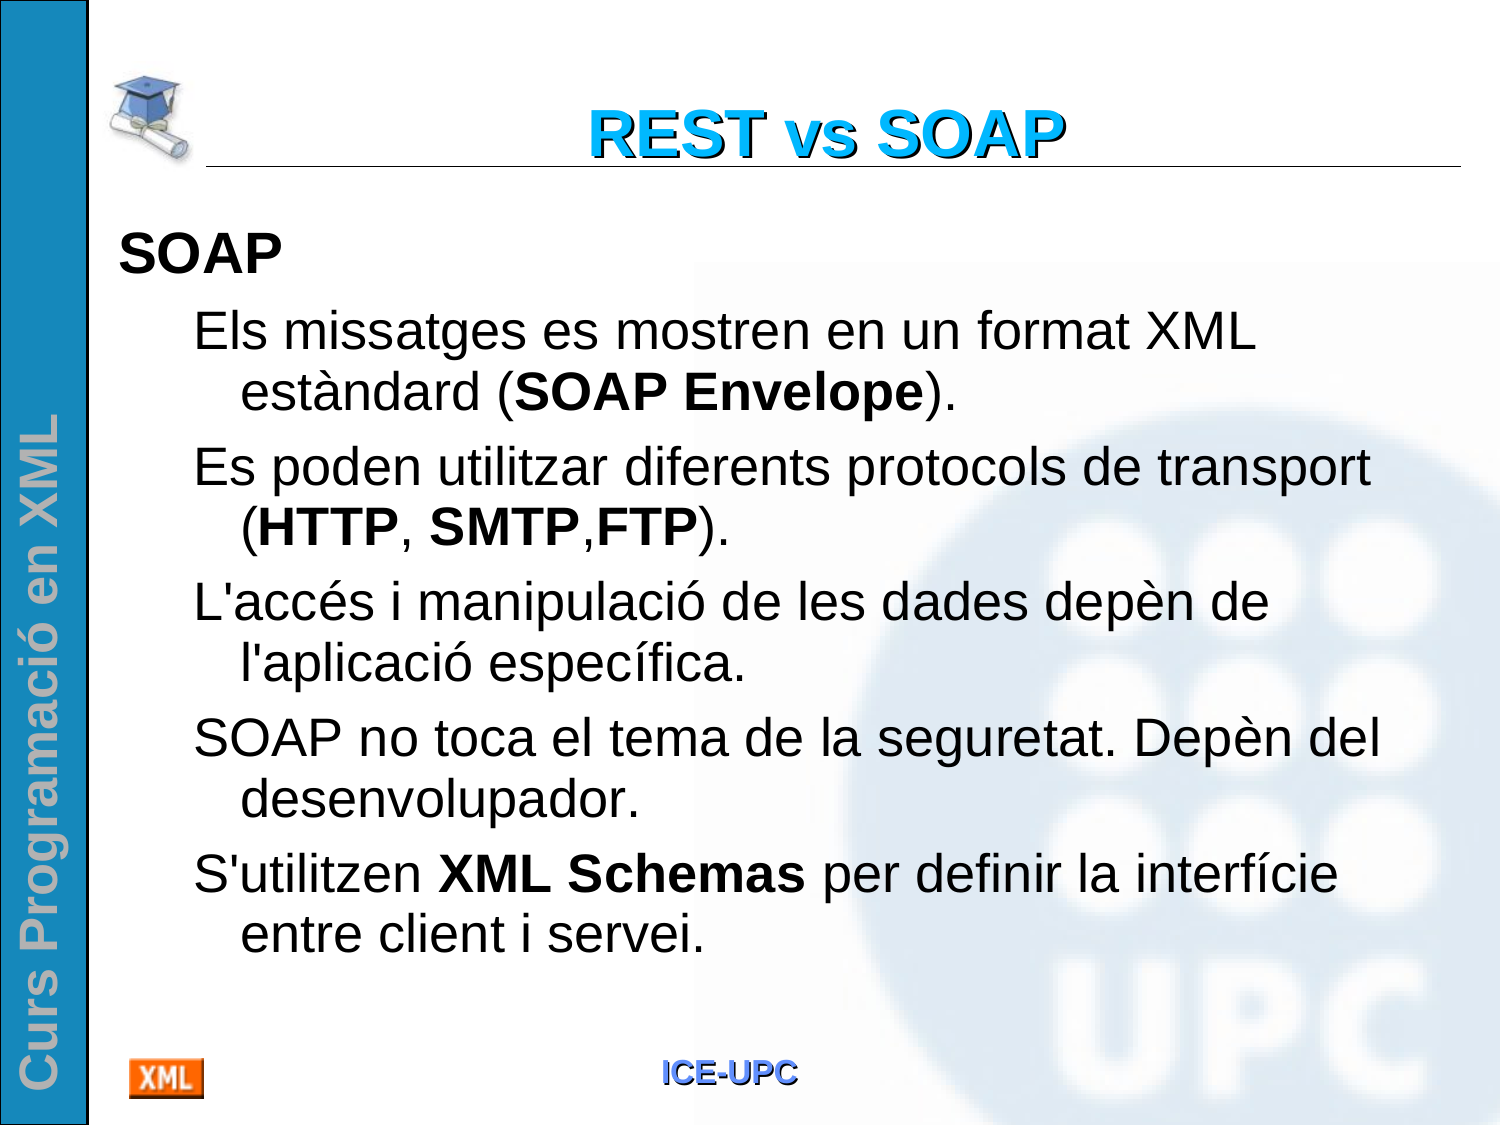

# REST vs SOAP
SOAP
Els missatges es mostren en un format XML estàndard (SOAP Envelope).
Es poden utilitzar diferents protocols de transport (HTTP, SMTP,FTP).
L'accés i manipulació de les dades depèn de l'aplicació específica.
SOAP no toca el tema de la seguretat. Depèn del desenvolupador.
S'utilitzen XML Schemas per definir la interfície entre client i servei.